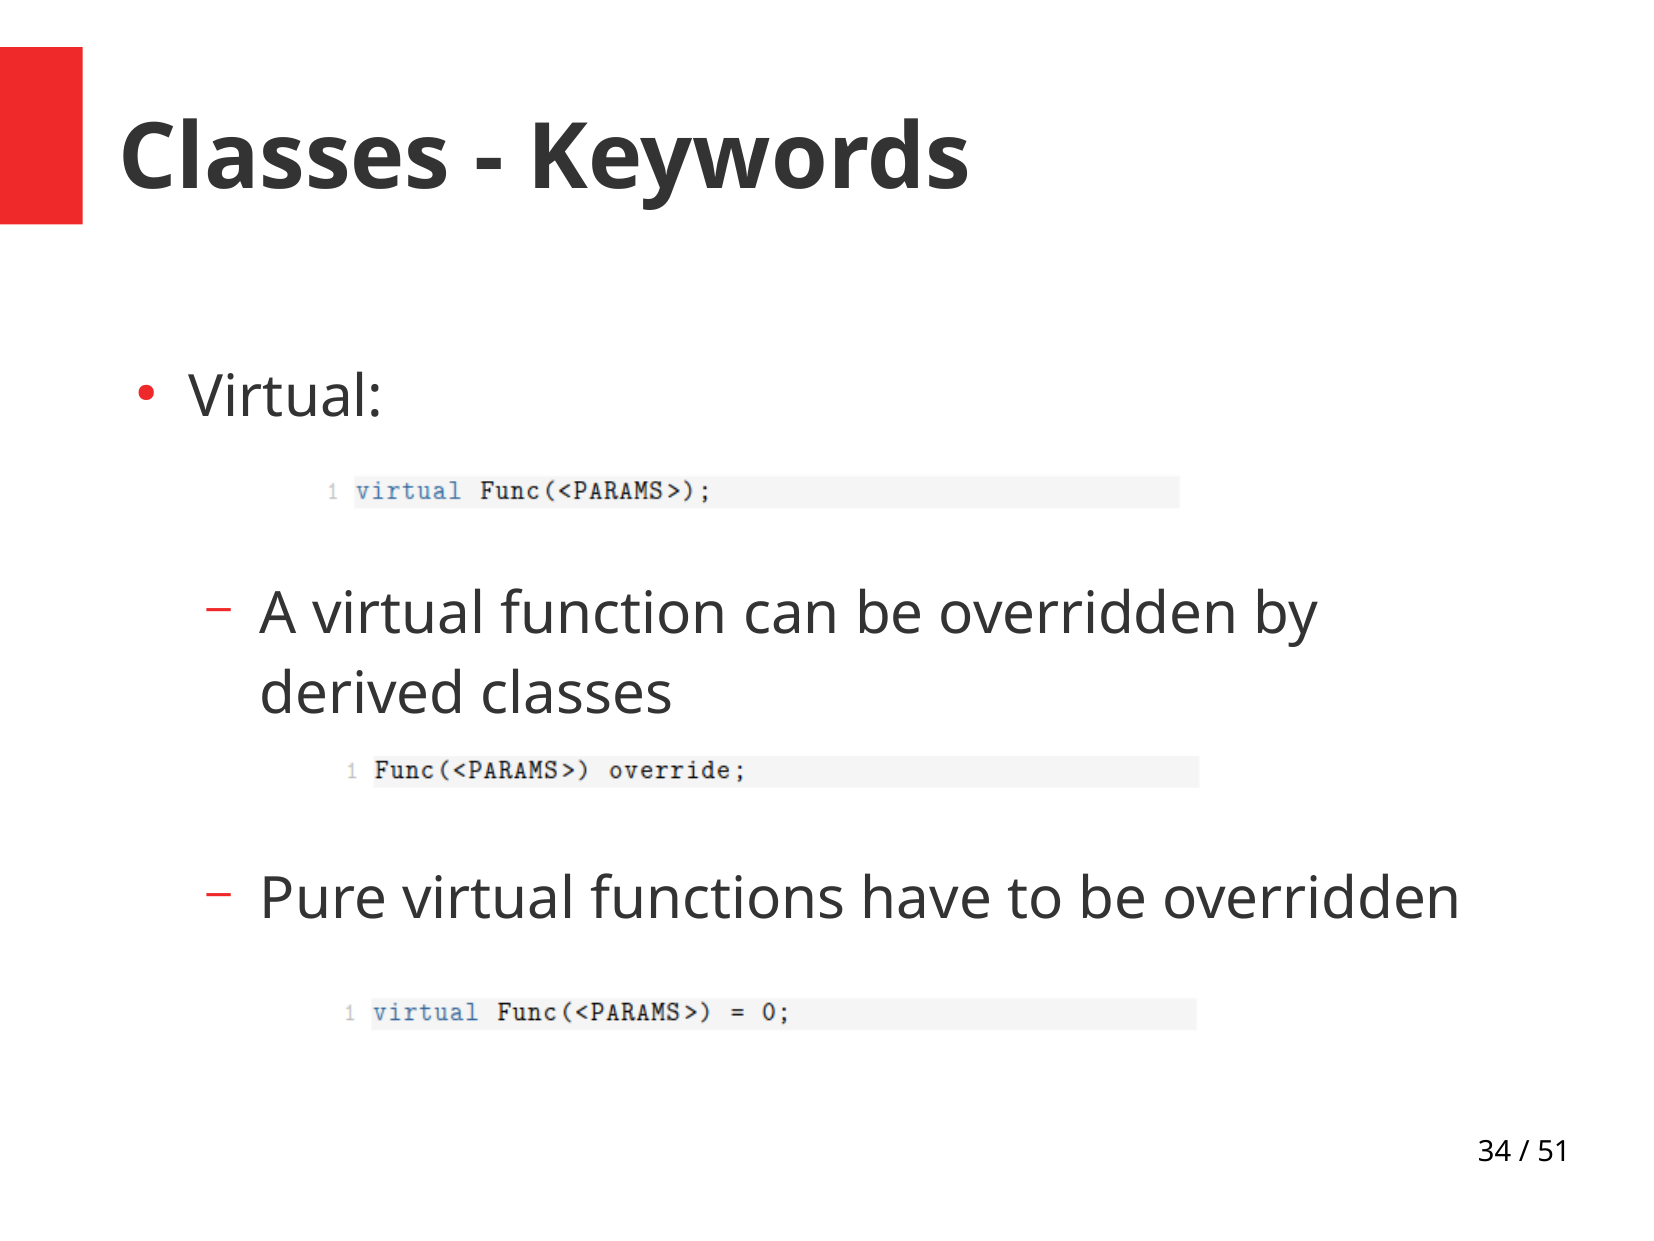

# Classes - Keywords
Virtual:
A virtual function can be overridden by derived classes
Pure virtual functions have to be overridden
34